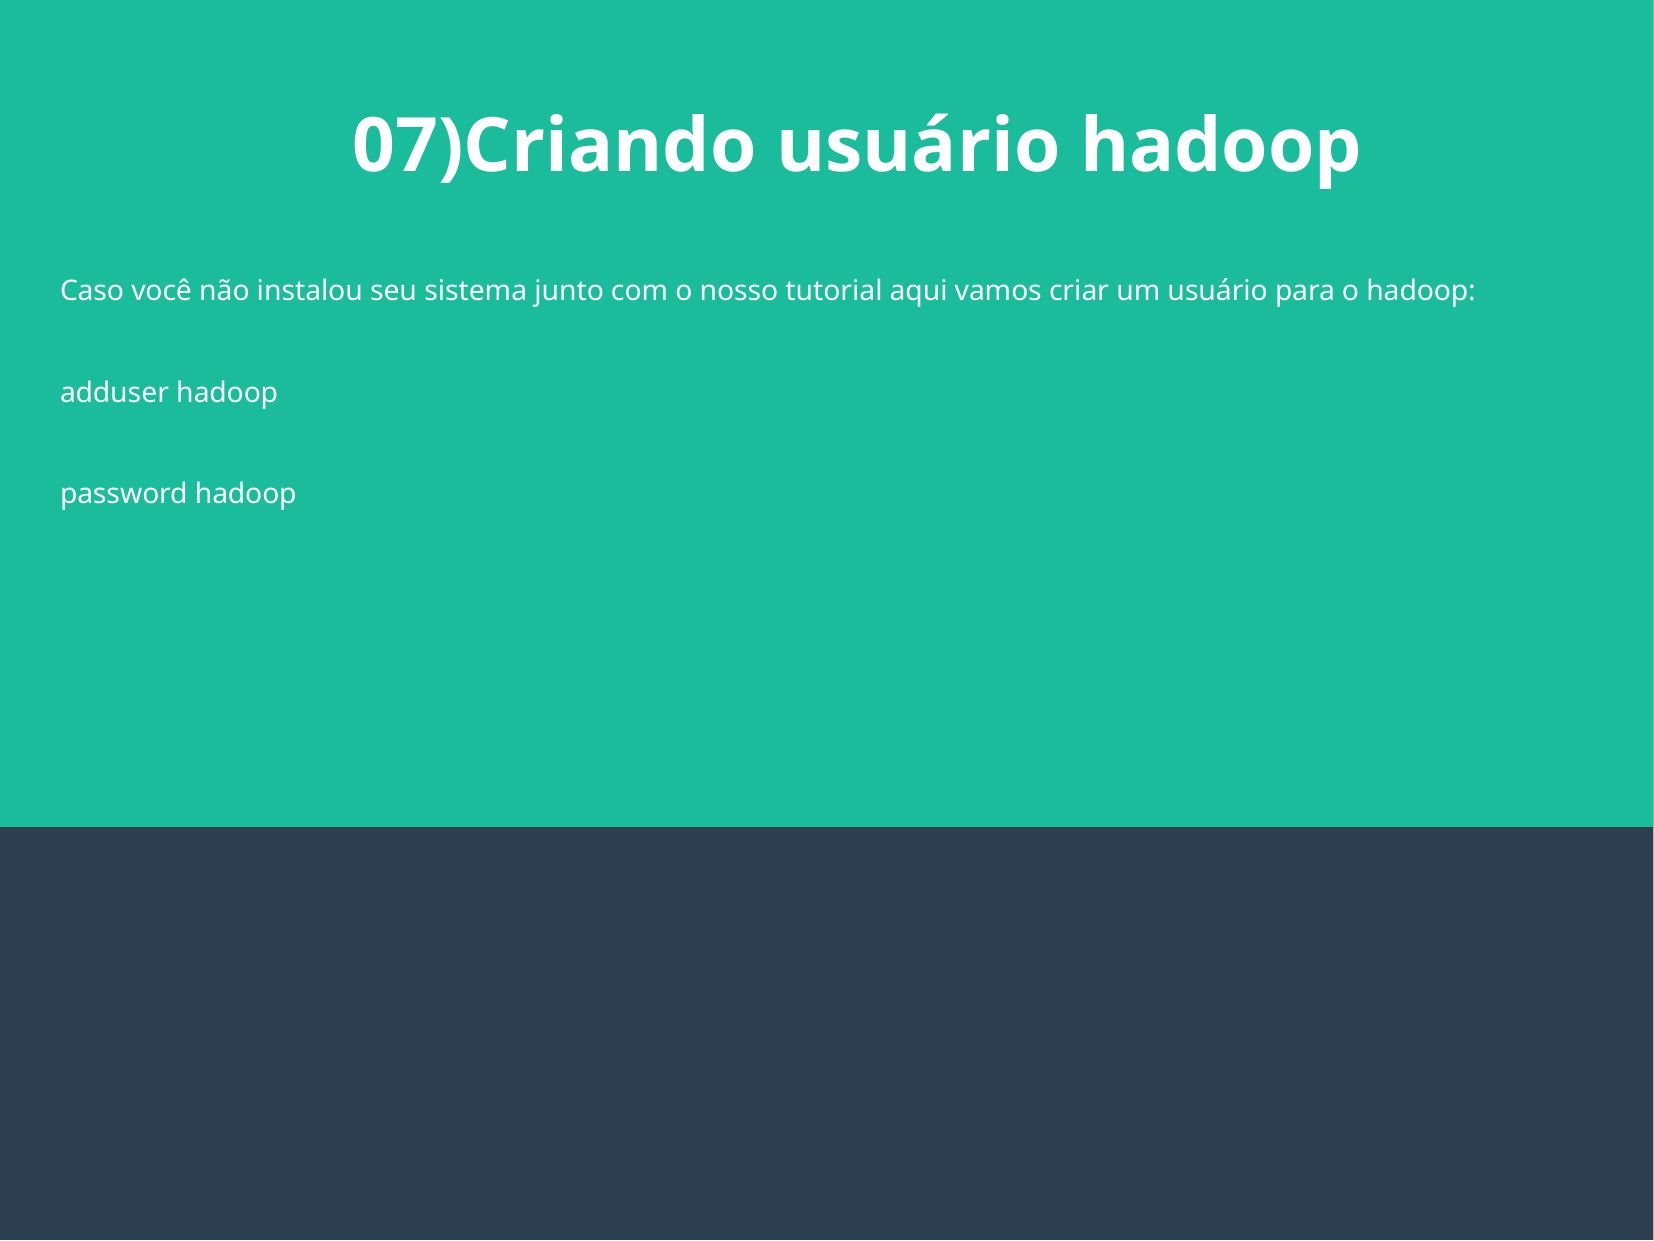

# 07)Criando usuário hadoop
Caso você não instalou seu sistema junto com o nosso tutorial aqui vamos criar um usuário para o hadoop:
adduser hadoop
password hadoop